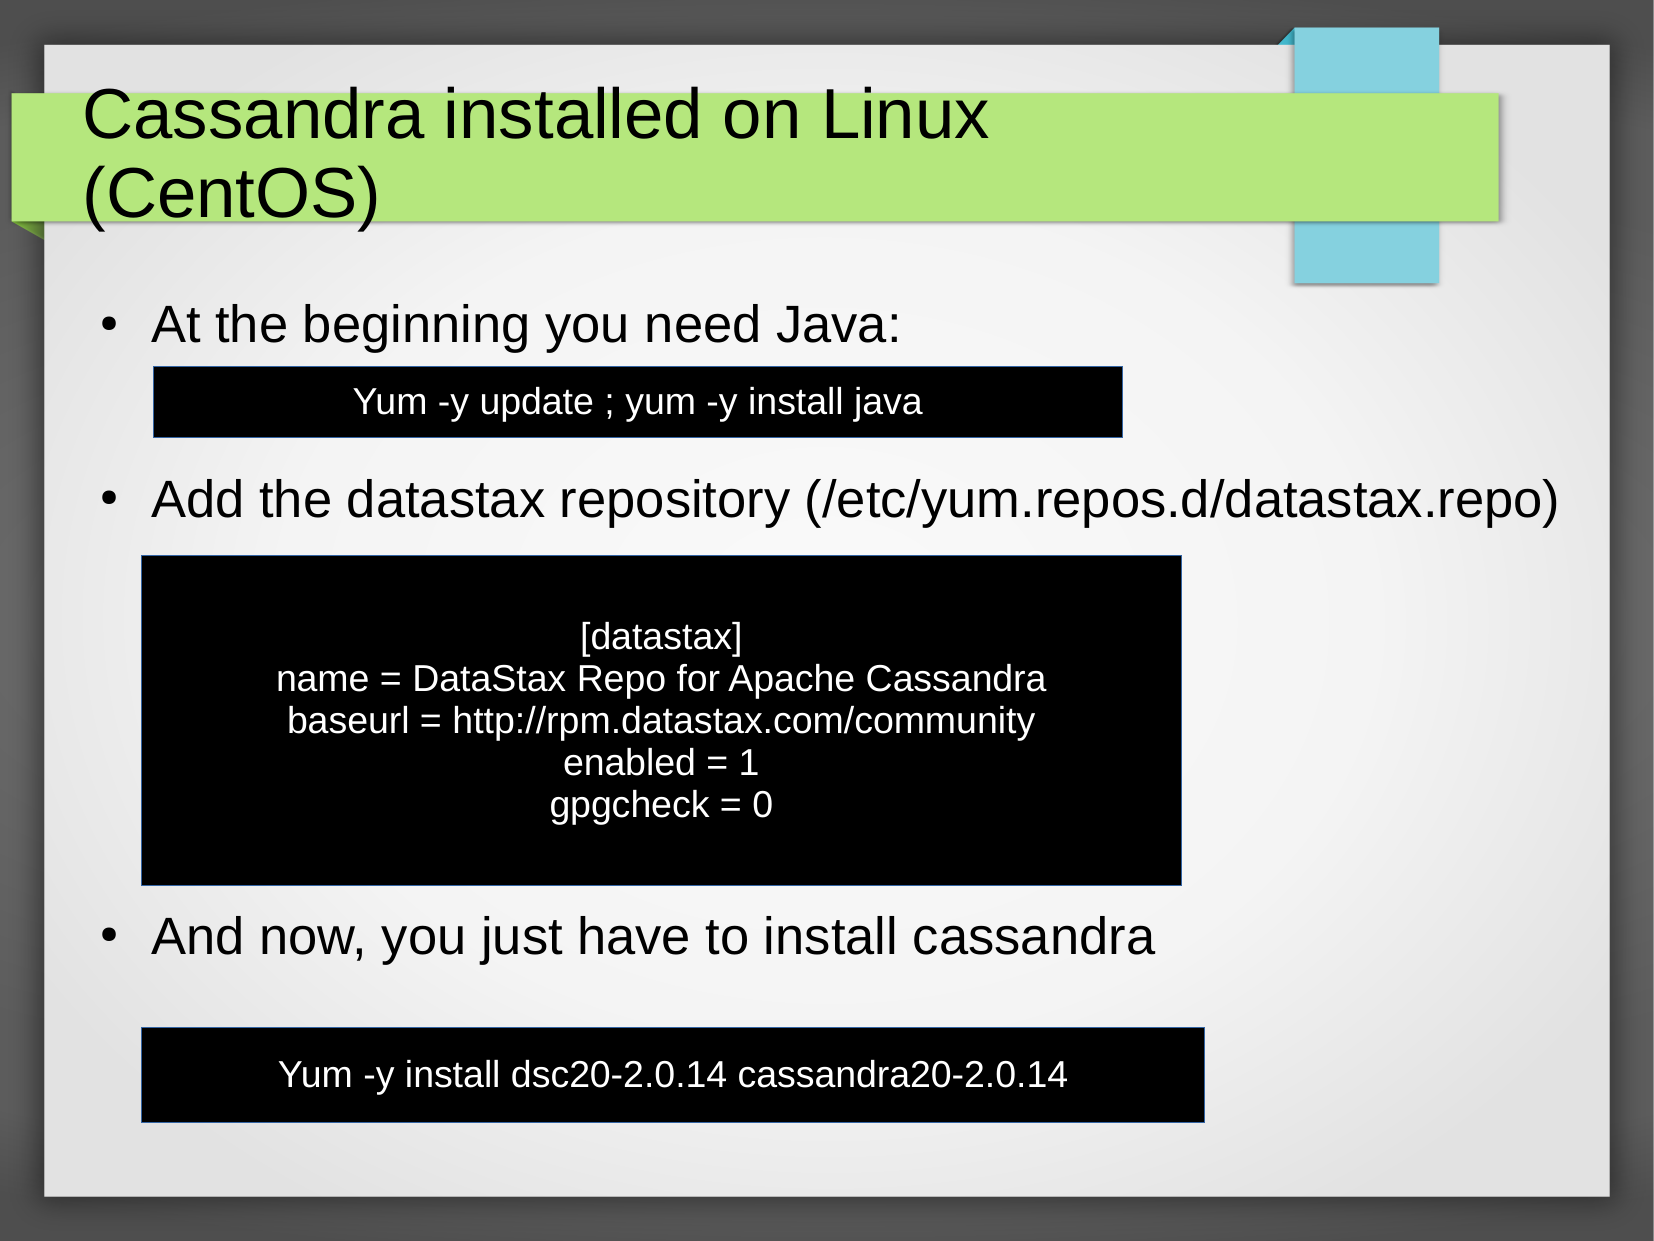

# Cassandra installed on Linux (CentOS)
At the beginning you need Java:
Add the datastax repository (/etc/yum.repos.d/datastax.repo)
And now, you just have to install cassandra
Yum -y update ; yum -y install java
[datastax]
name = DataStax Repo for Apache Cassandra
baseurl = http://rpm.datastax.com/community
enabled = 1
gpgcheck = 0
Vim /etc/yum.repos.d/datastax.repo
Yum -y install dsc20-2.0.14 cassandra20-2.0.14